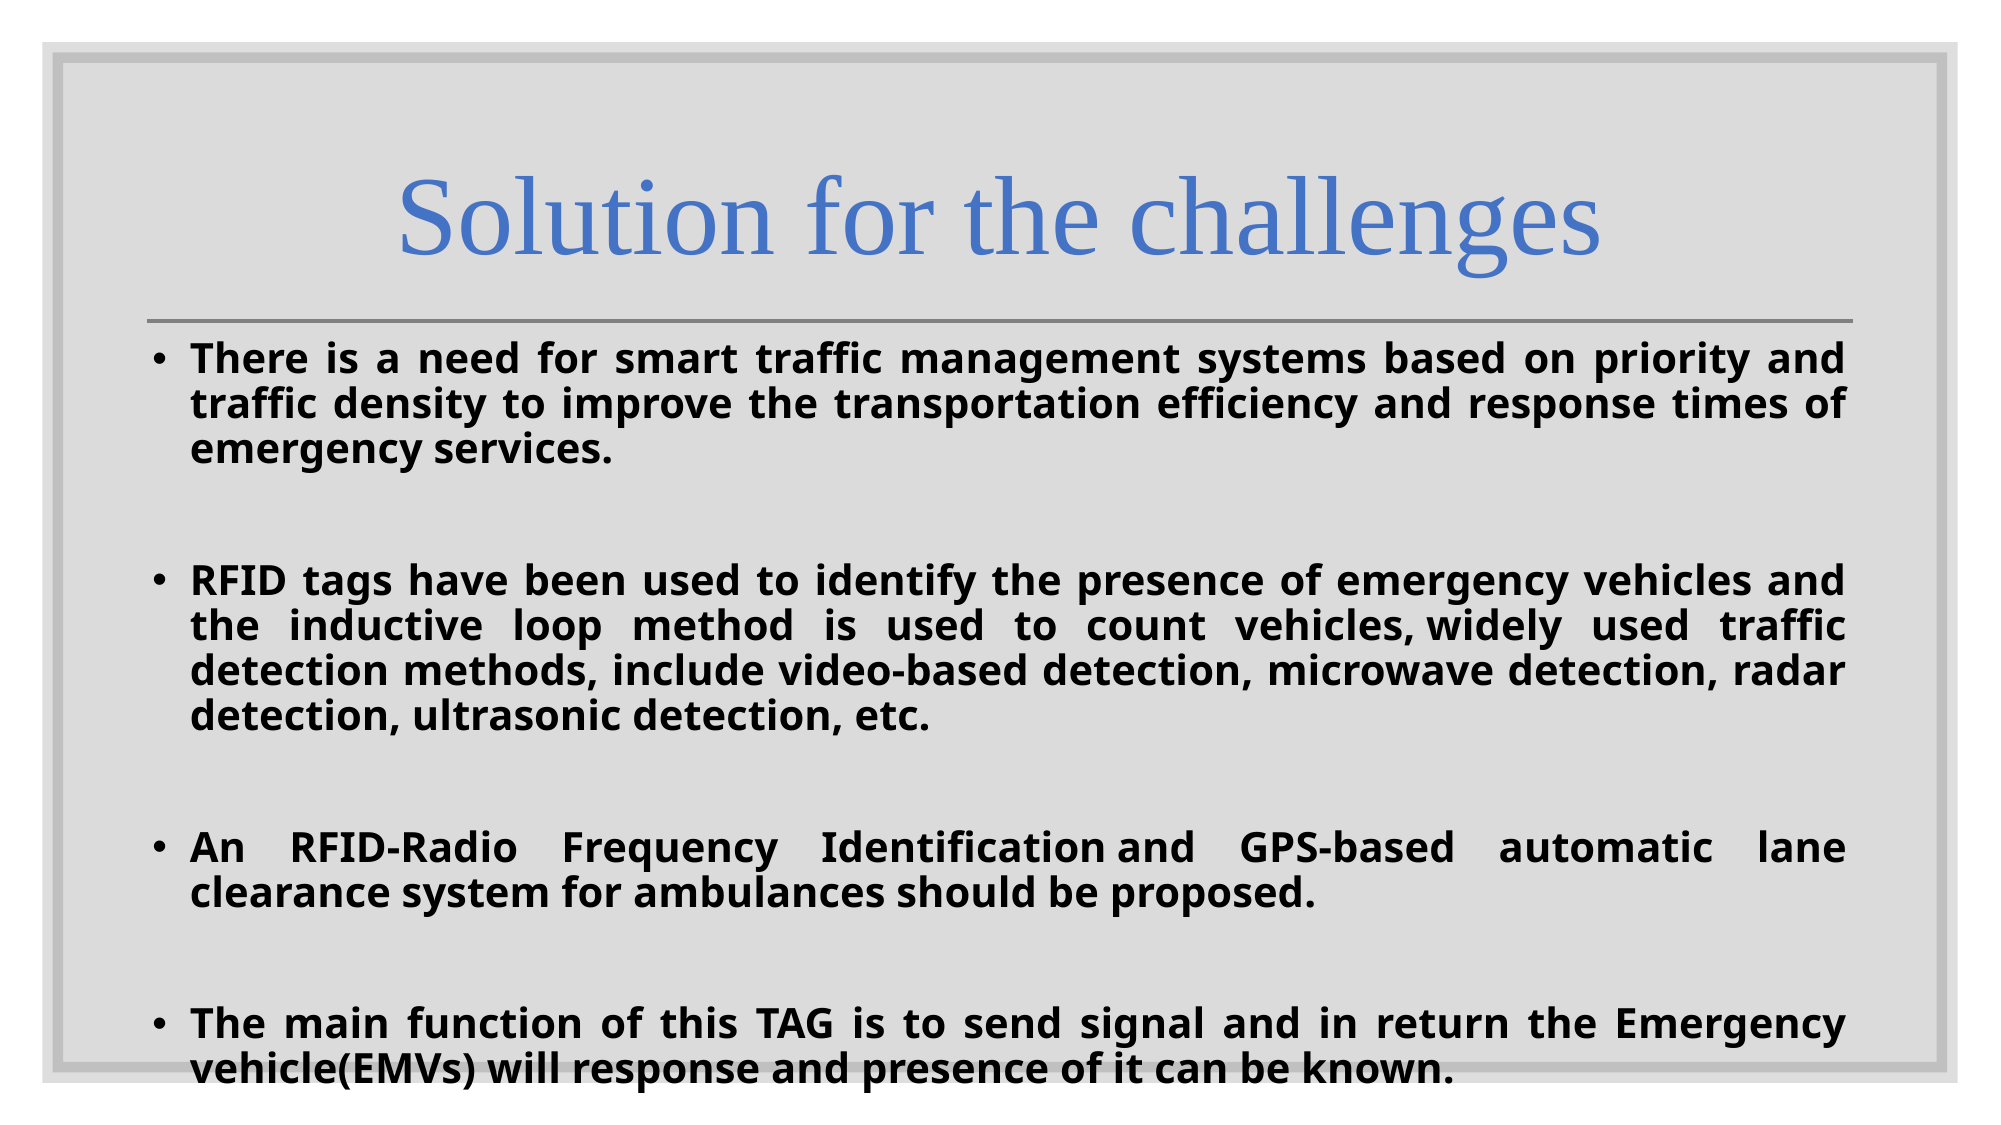

# Solution for the challenges
There is a need for smart traffic management systems based on priority and traffic density to improve the transportation efficiency and response times of emergency services.
RFID tags have been used to identify the presence of emergency vehicles and the inductive loop method is used to count vehicles, widely used traffic detection methods, include video-based detection, microwave detection, radar detection, ultrasonic detection, etc.
An RFID-Radio Frequency Identification and GPS-based automatic lane clearance system for ambulances should be proposed.
The main function of this TAG is to send signal and in return the Emergency vehicle(EMVs) will response and presence of it can be known.